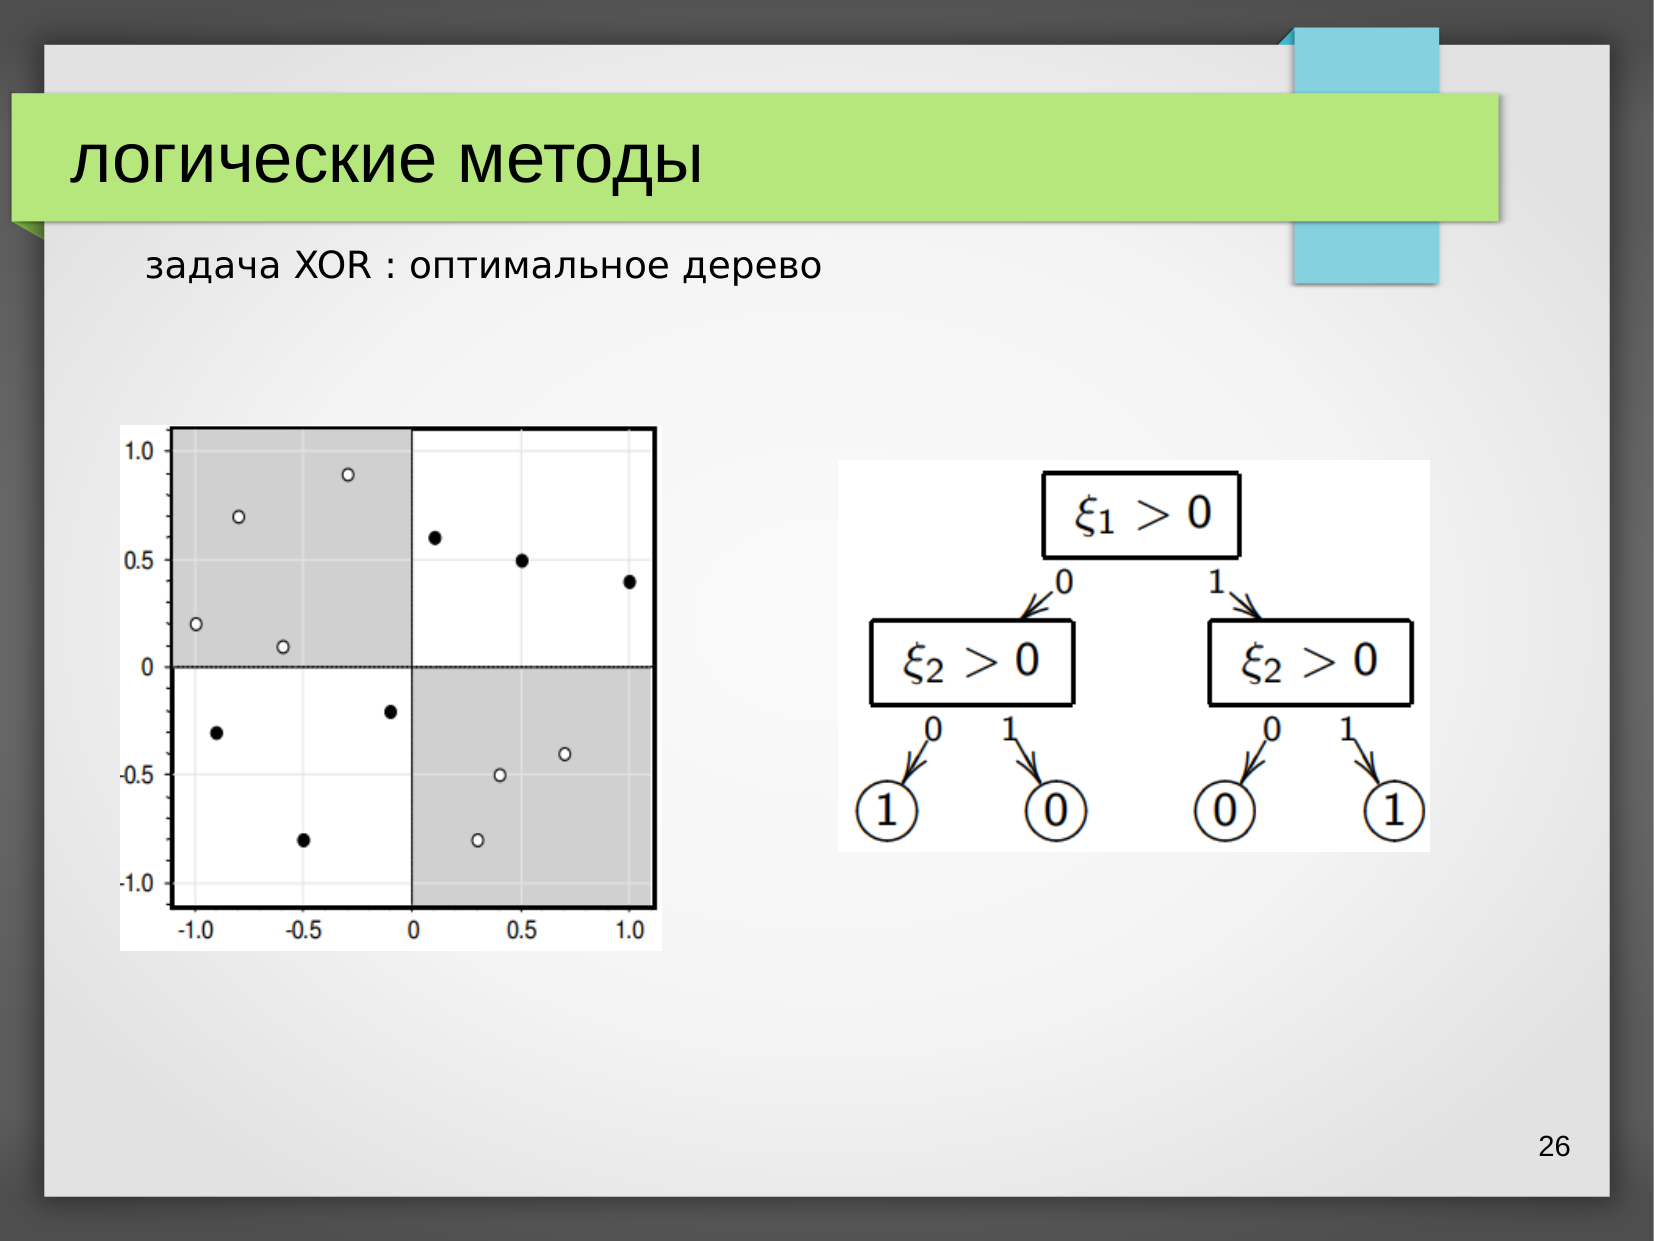

# логические методы
задача XOR : оптимальное дерево
26